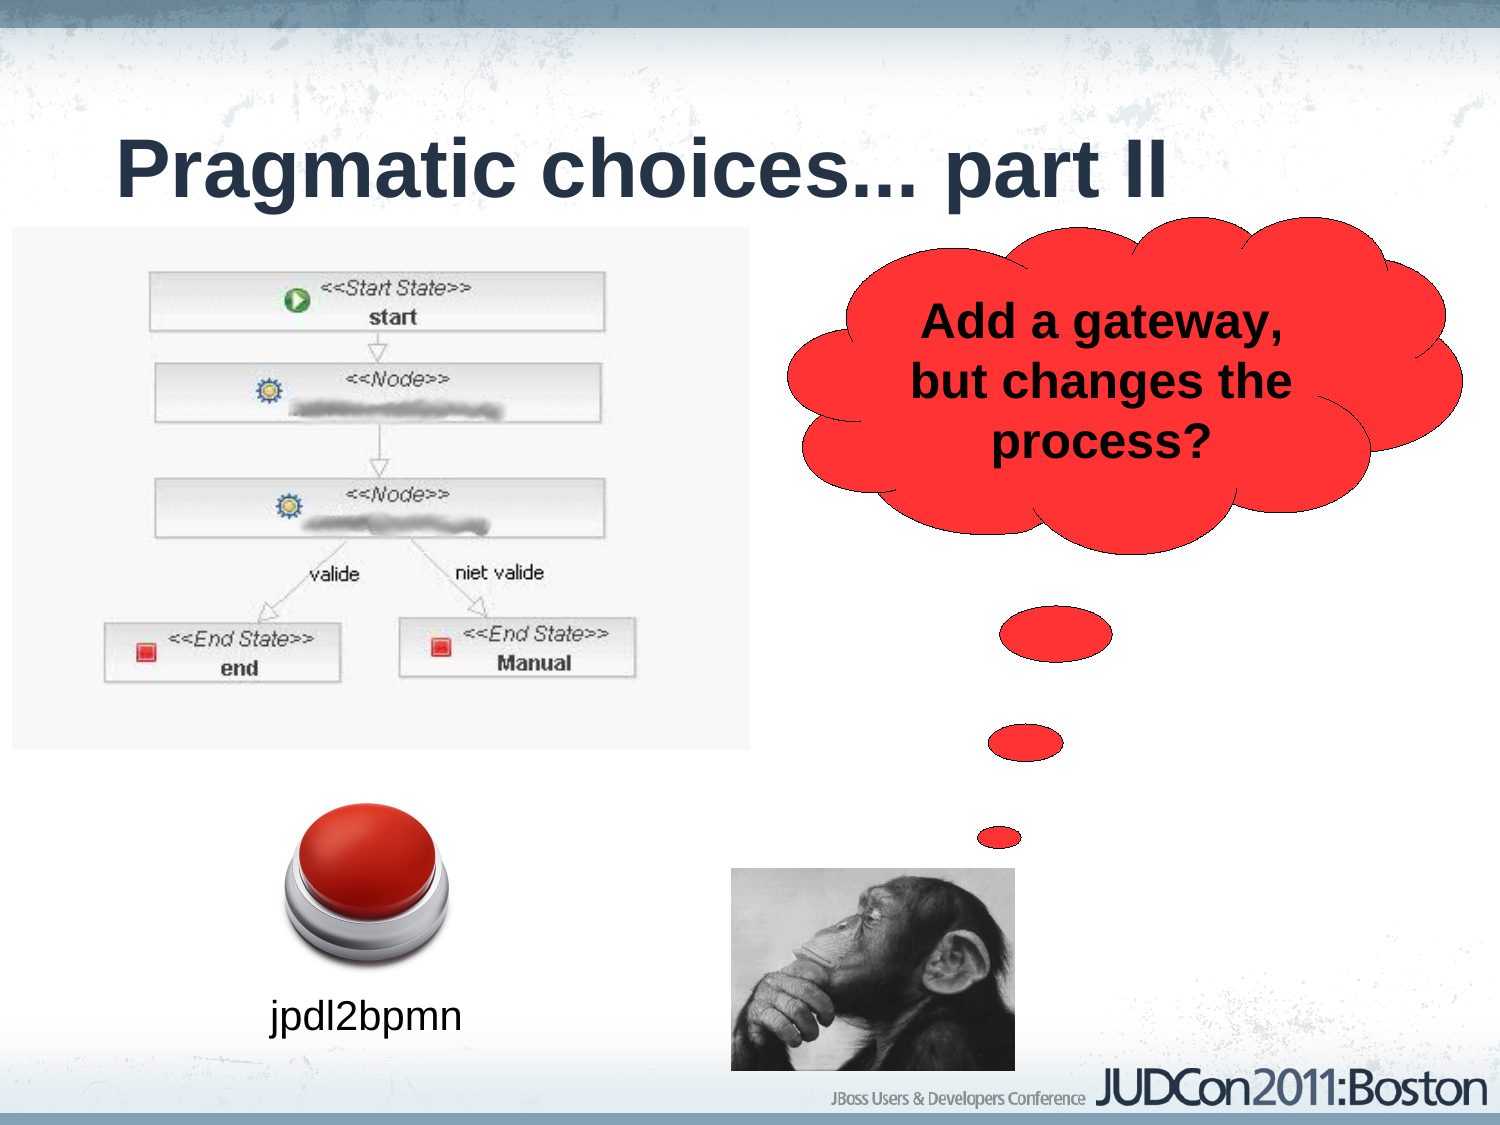

# Pragmatic choices... part II
Add a gateway,
but changes the
process?
jpdl2bpmn